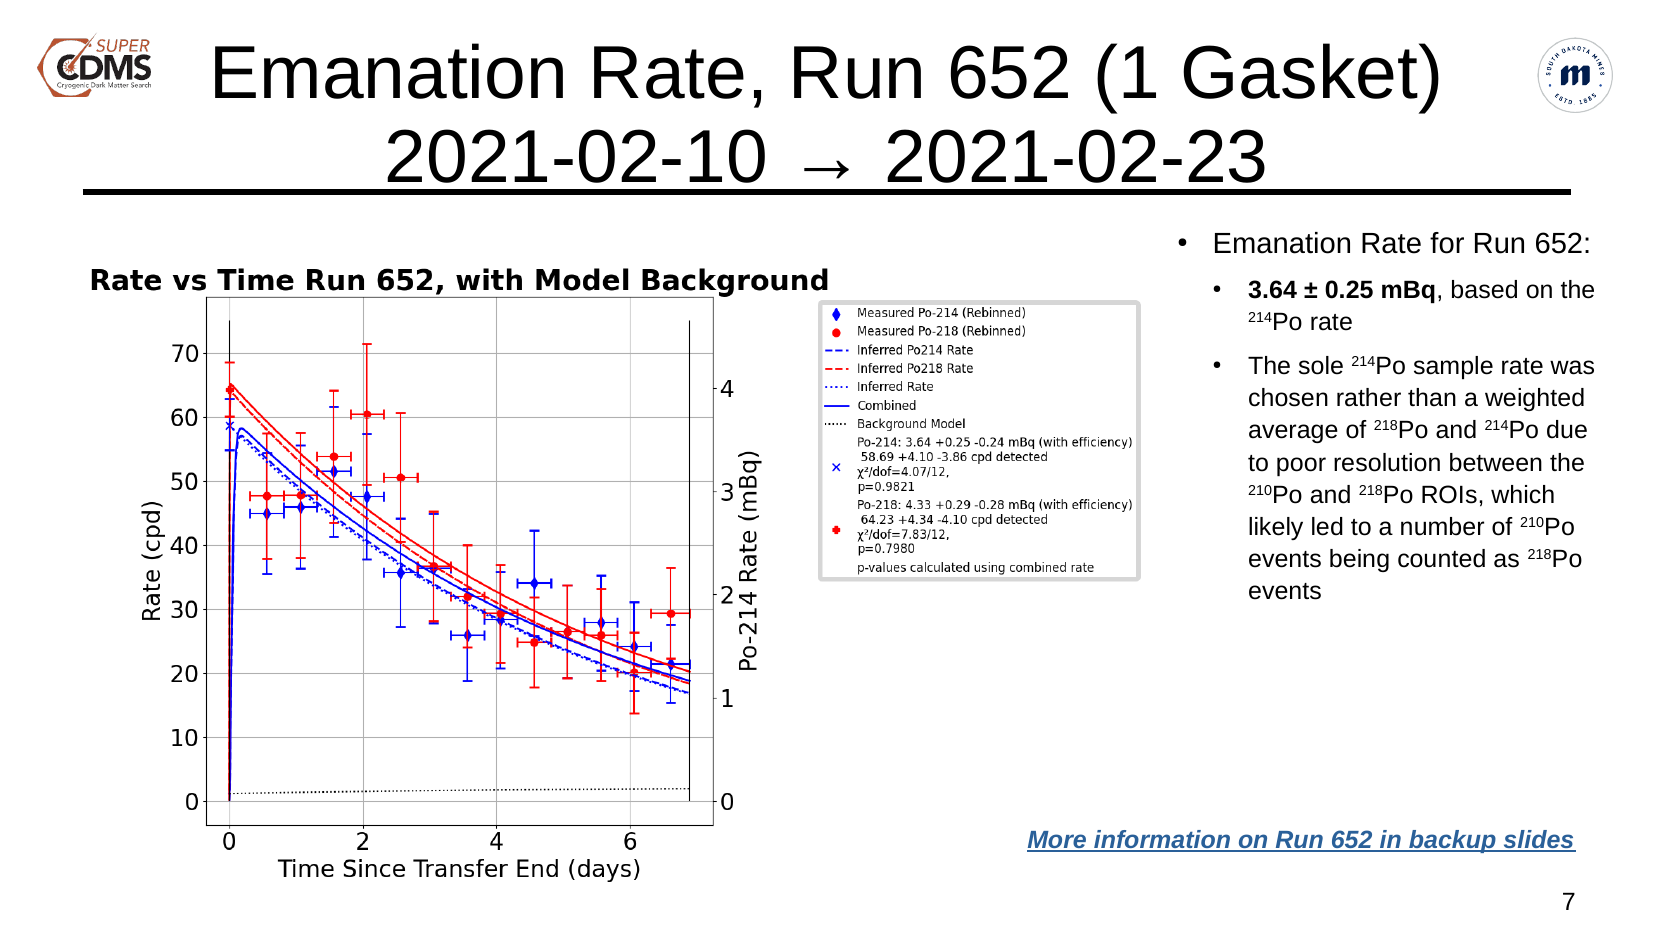

# Emanation Rate, Run 652 (1 Gasket) 2021-02-10 → 2021-02-23
Emanation Rate for Run 652:
3.64 ± 0.25 mBq, based on the 214Po rate
The sole 214Po sample rate was chosen rather than a weighted average of 218Po and 214Po due to poor resolution between the 210Po and 218Po ROIs, which likely led to a number of 210Po events being counted as 218Po events
More information on Run 652 in backup slides